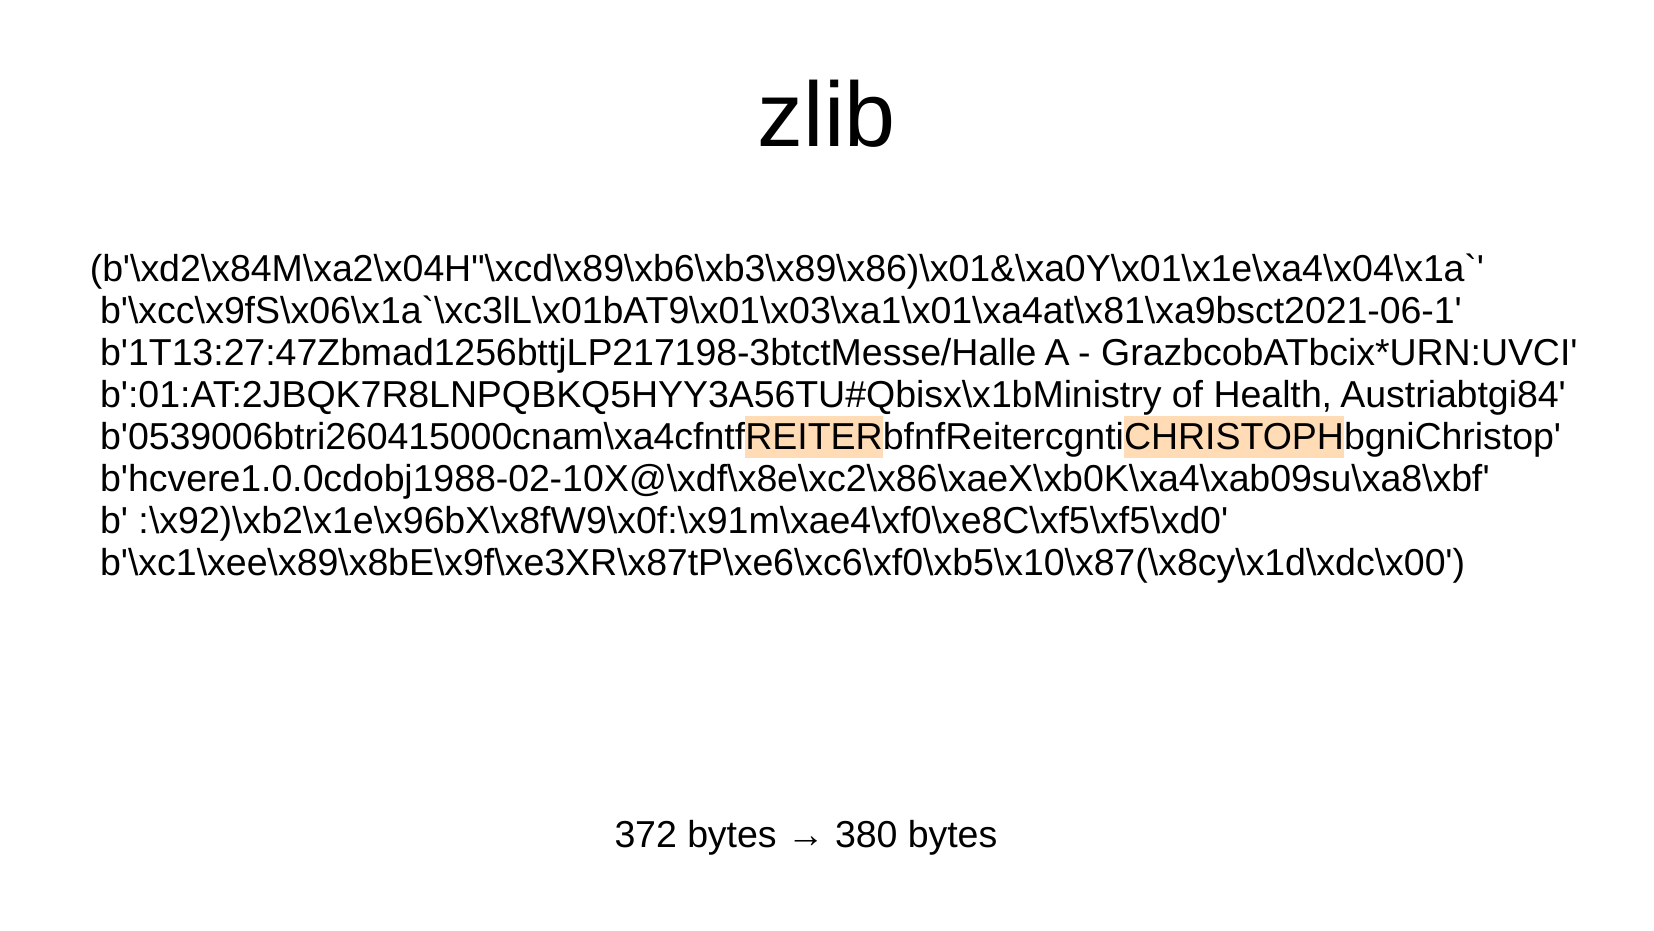

# zlib
(b'\xd2\x84M\xa2\x04H"\xcd\x89\xb6\xb3\x89\x86)\x01&\xa0Y\x01\x1e\xa4\x04\x1a`'
 b'\xcc\x9fS\x06\x1a`\xc3lL\x01bAT9\x01\x03\xa1\x01\xa4at\x81\xa9bsct2021-06-1'
 b'1T13:27:47Zbmad1256bttjLP217198-3btctMesse/Halle A - GrazbcobATbcix*URN:UVCI'
 b':01:AT:2JBQK7R8LNPQBKQ5HYY3A56TU#Qbisx\x1bMinistry of Health, Austriabtgi84'
 b'0539006btri260415000cnam\xa4cfntfREITERbfnfReitercgntiCHRISTOPHbgniChristop'
 b'hcvere1.0.0cdobj1988-02-10X@\xdf\x8e\xc2\x86\xaeX\xb0K\xa4\xab09su\xa8\xbf'
 b' :\x92)\xb2\x1e\x96bX\x8fW9\x0f:\x91m\xae4\xf0\xe8C\xf5\xf5\xd0'
 b'\xc1\xee\x89\x8bE\x9f\xe3XR\x87tP\xe6\xc6\xf0\xb5\x10\x87(\x8cy\x1d\xdc\x00')
372 bytes → 380 bytes